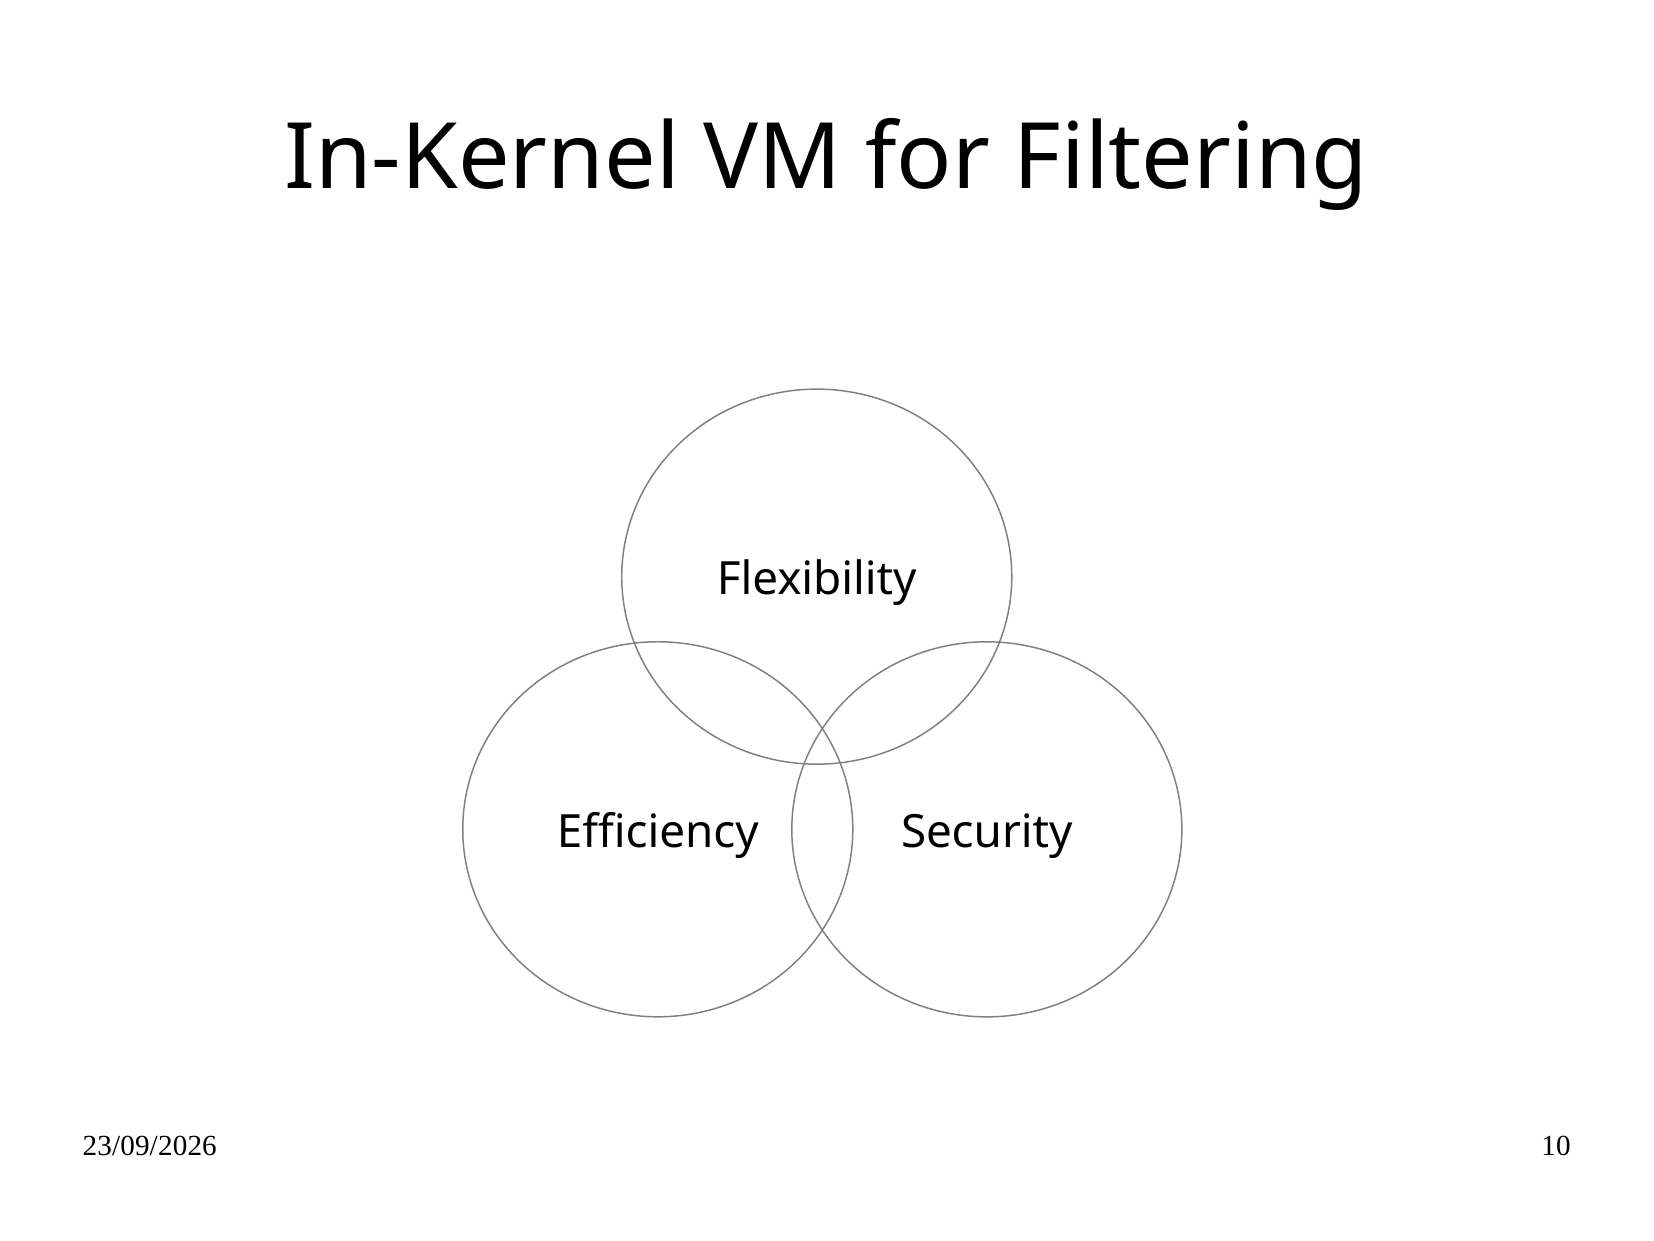

# In-Kernel VM for Filtering
Flexibility
Efficiency
Security
10